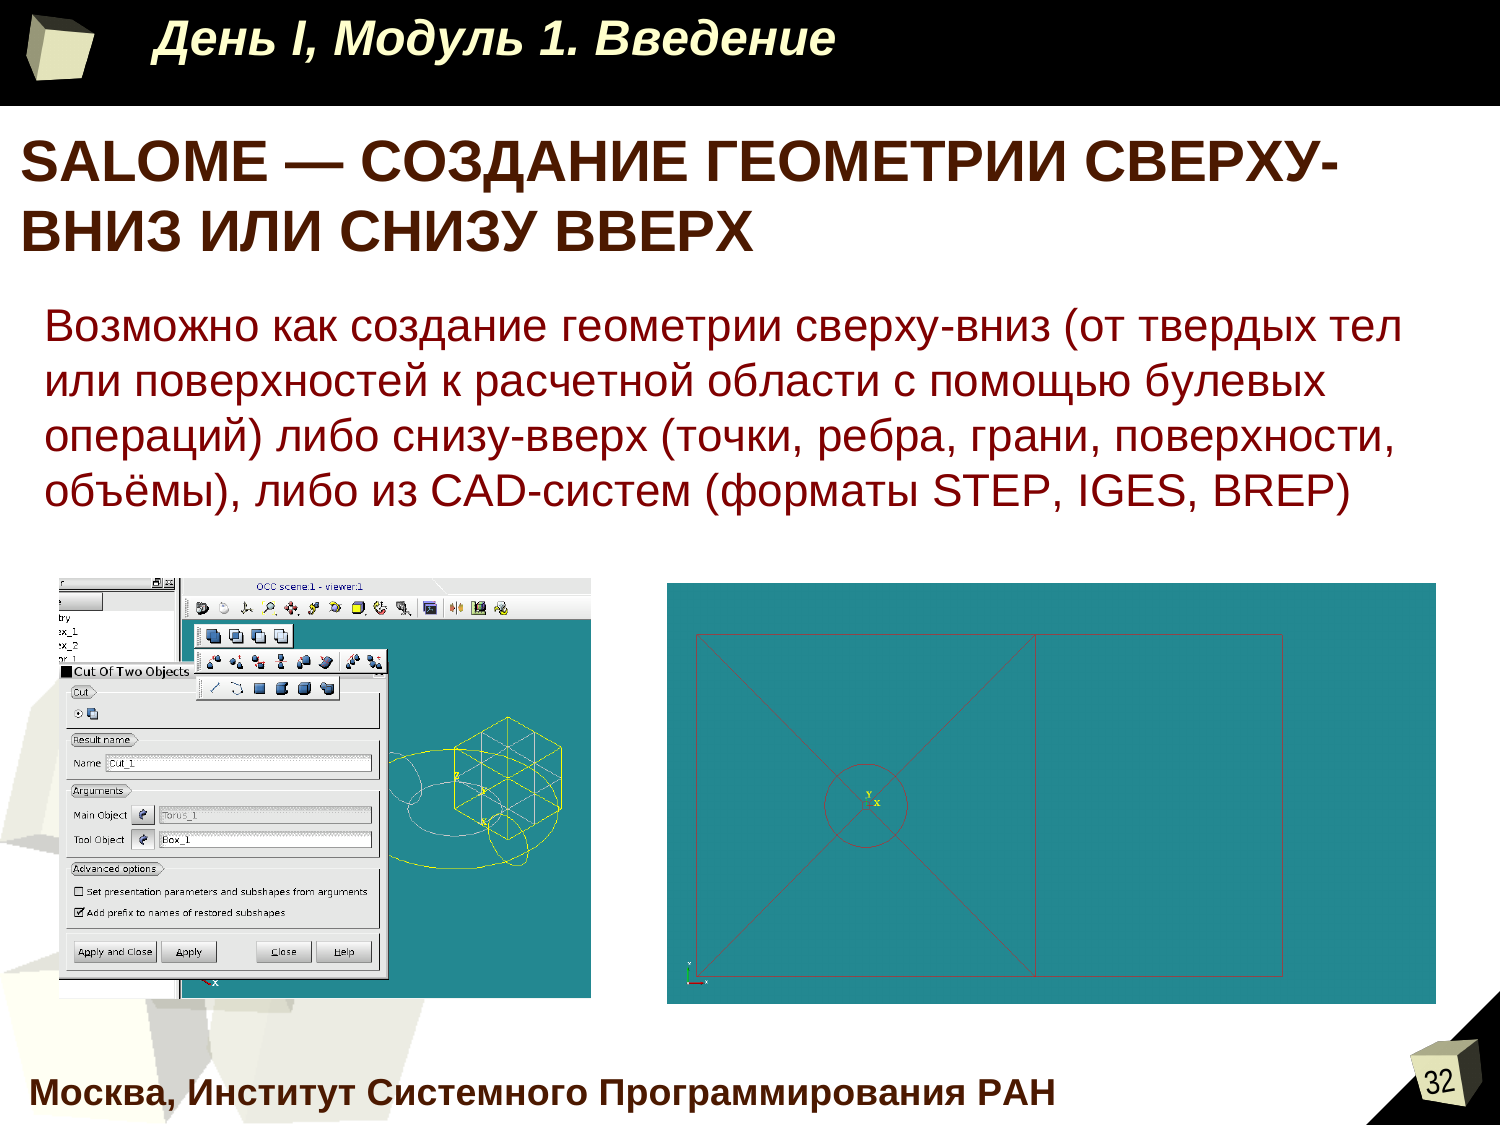

#
SALOME — СОЗДАНИЕ ГЕОМЕТРИИ СВЕРХУ-ВНИЗ ИЛИ СНИЗУ ВВЕРХ
Возможно как создание геометрии сверху-вниз (от твердых тел или поверхностей к расчетной области с помощью булевых операций) либо снизу-вверх (точки, ребра, грани, поверхности, объёмы), либо из CAD-систем (форматы STEP, IGES, BREP)